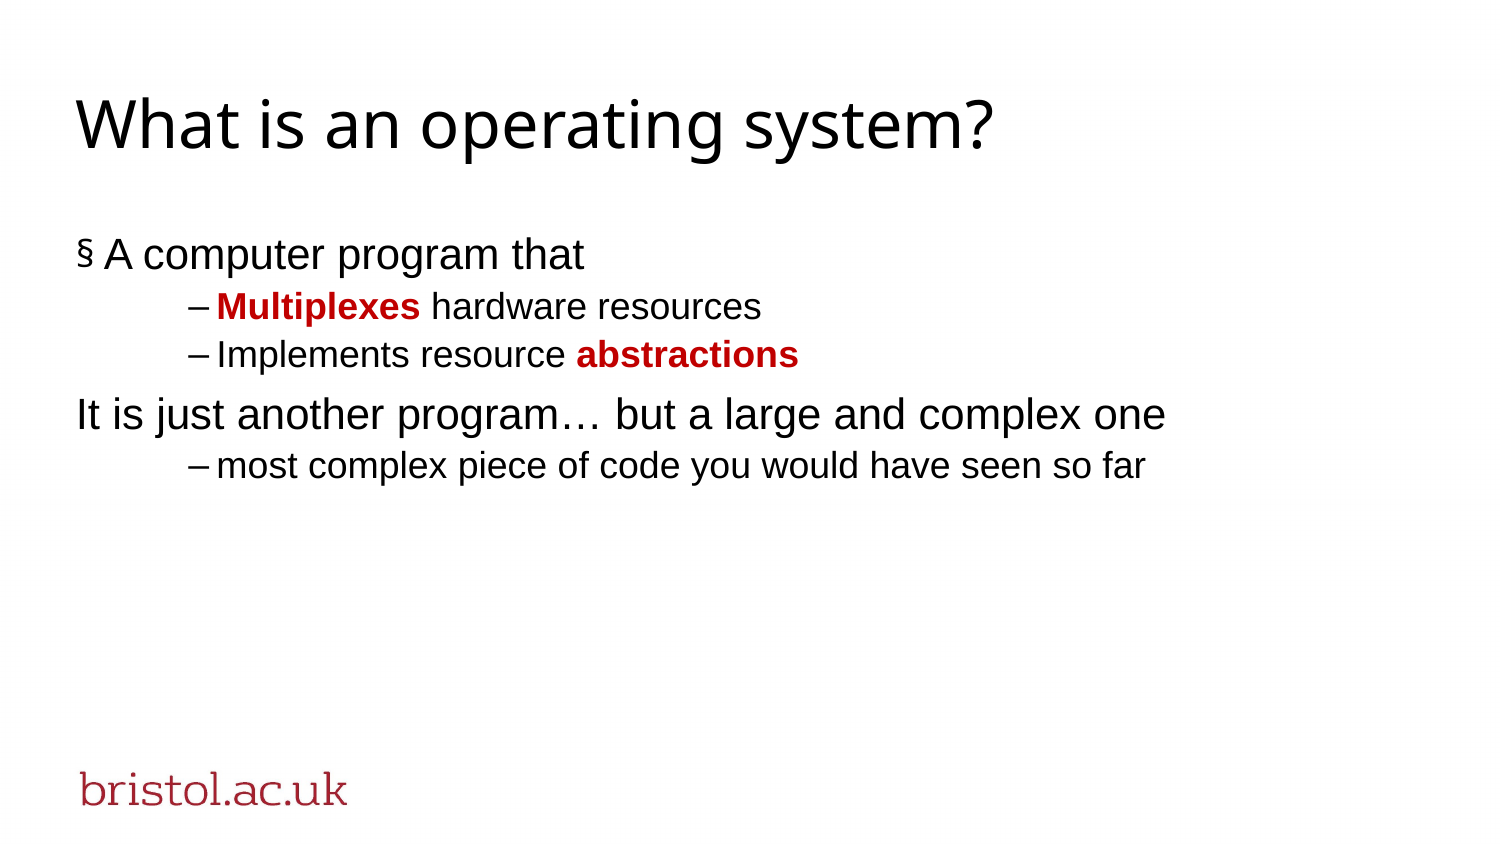

# What is an operating system?
A computer program that
Multiplexes hardware resources
Implements resource abstractions
It is just another program… but a large and complex one
most complex piece of code you would have seen so far